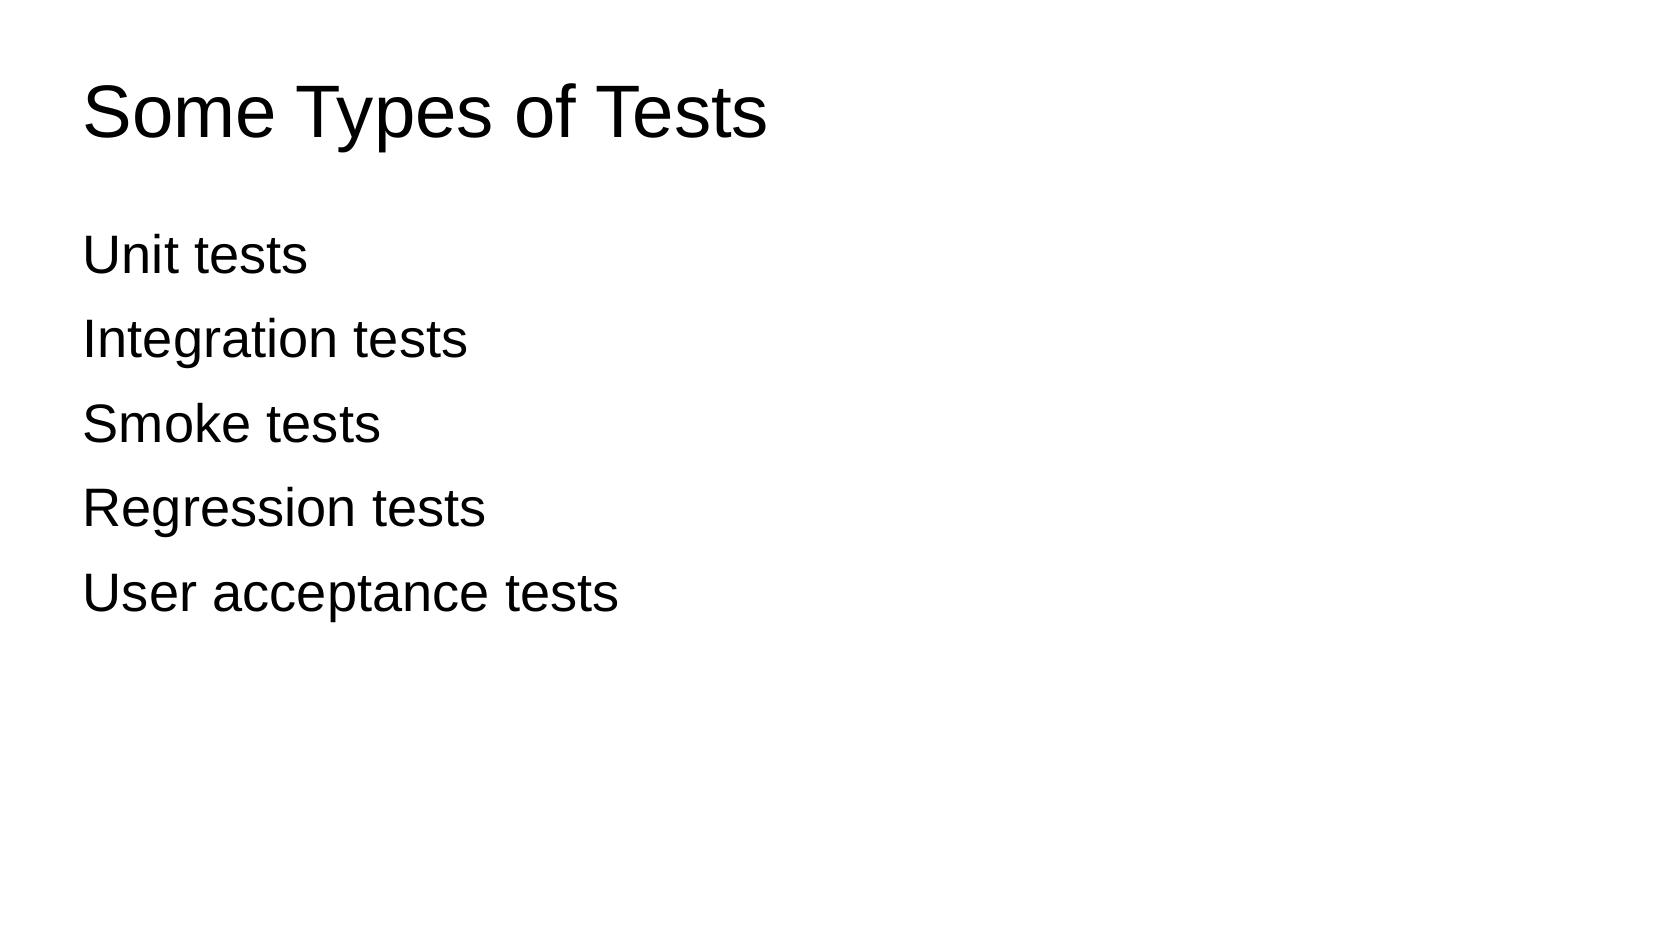

# Some Types of Tests
Unit tests
Integration tests
Smoke tests
Regression tests
User acceptance tests